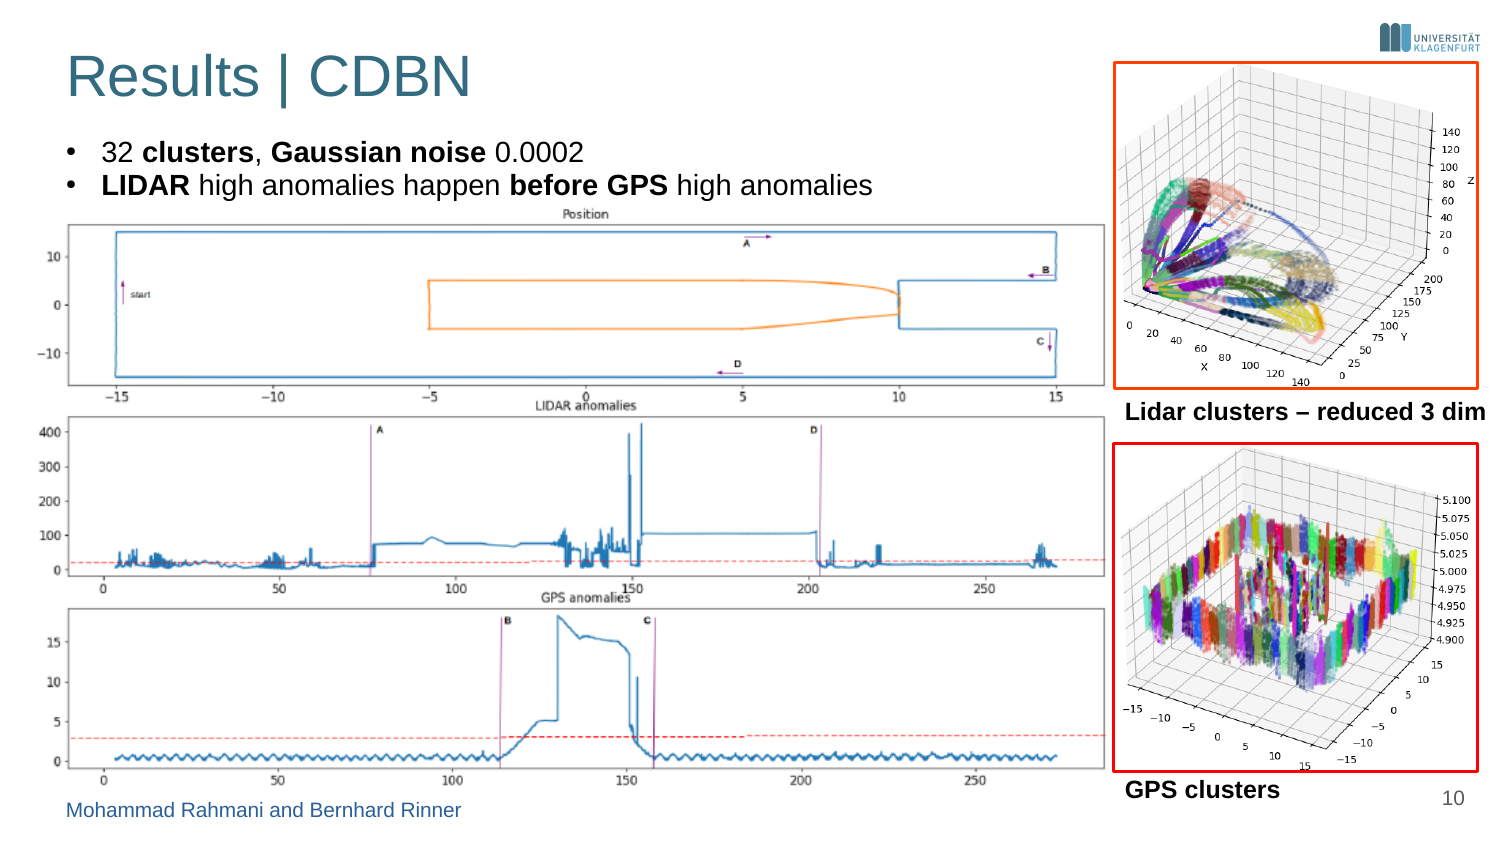

# Results | CDBN
32 clusters, Gaussian noise 0.0002
LIDAR high anomalies happen before GPS high anomalies
Lidar clusters – reduced 3 dim
GPS clusters